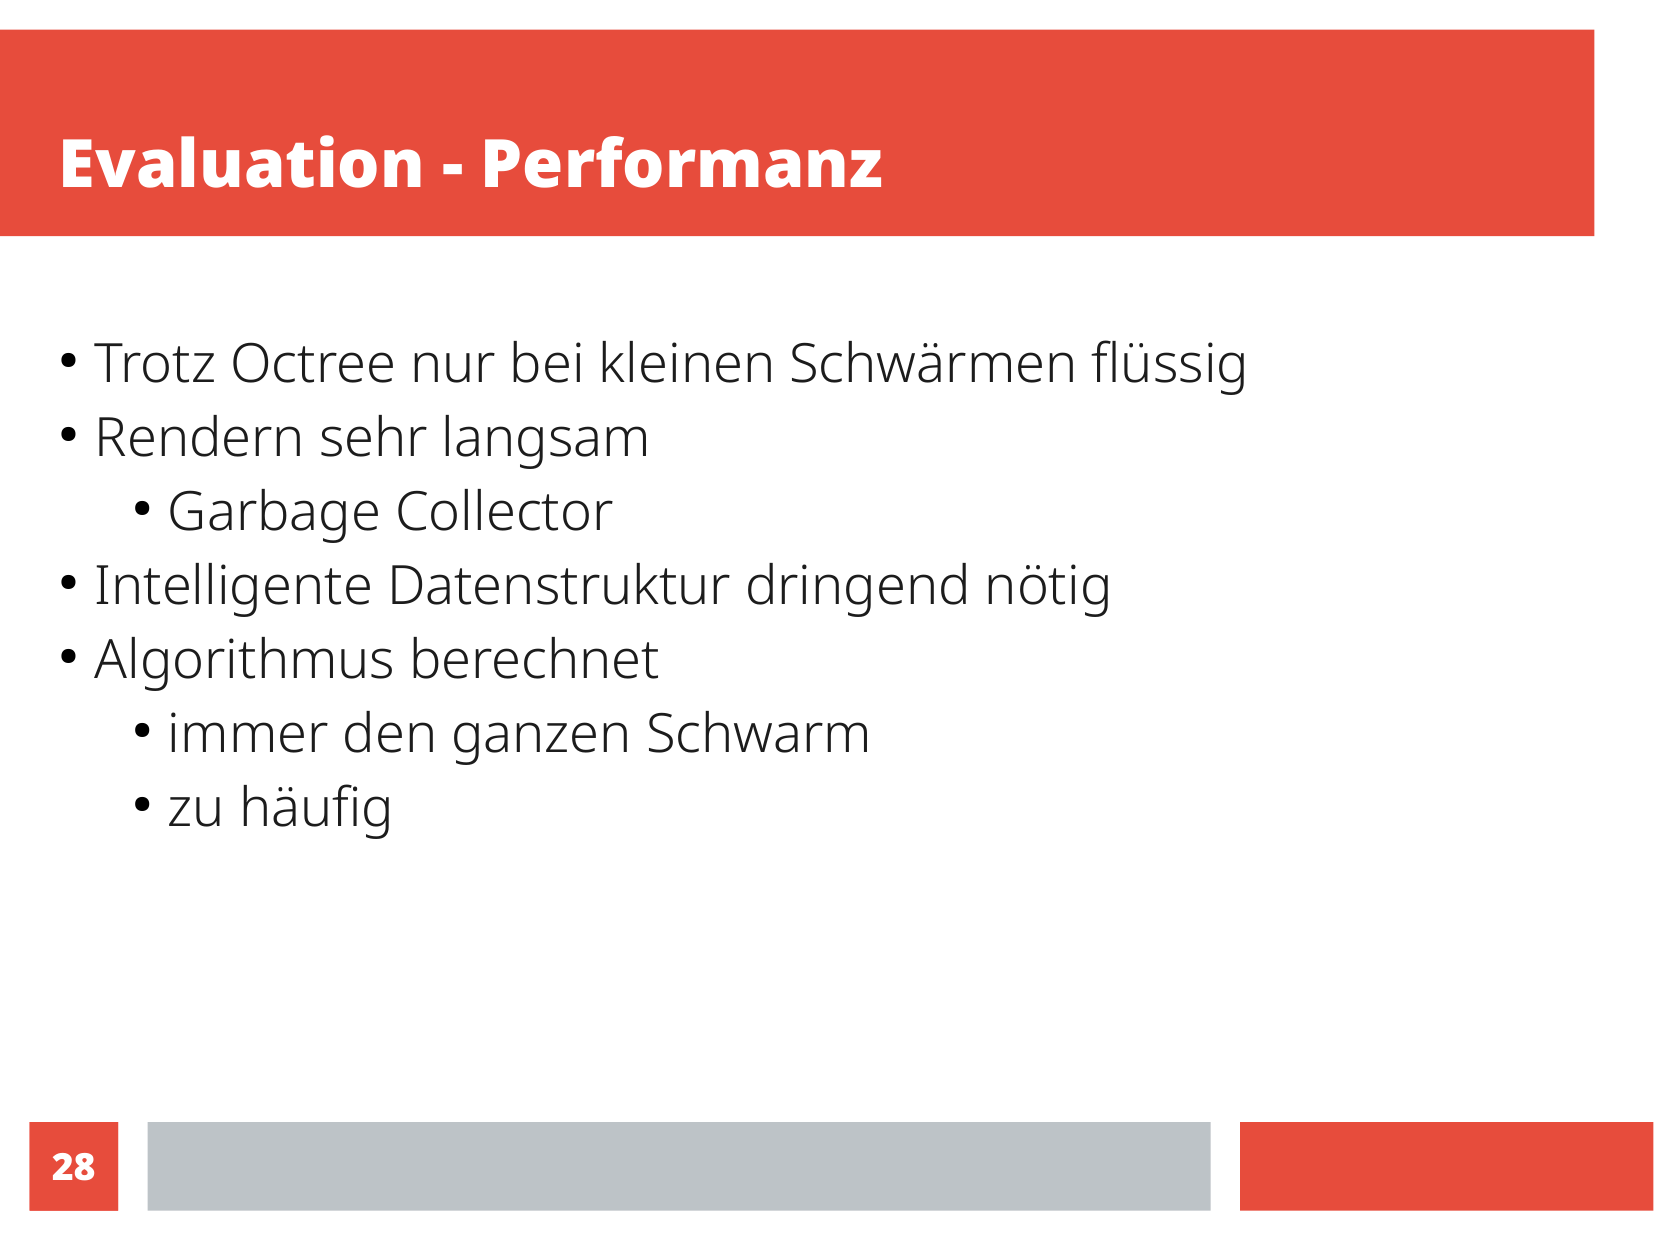

# Evaluation - Performanz
Trotz Octree nur bei kleinen Schwärmen flüssig
Rendern sehr langsam
Garbage Collector
Intelligente Datenstruktur dringend nötig
Algorithmus berechnet
immer den ganzen Schwarm
zu häufig
28